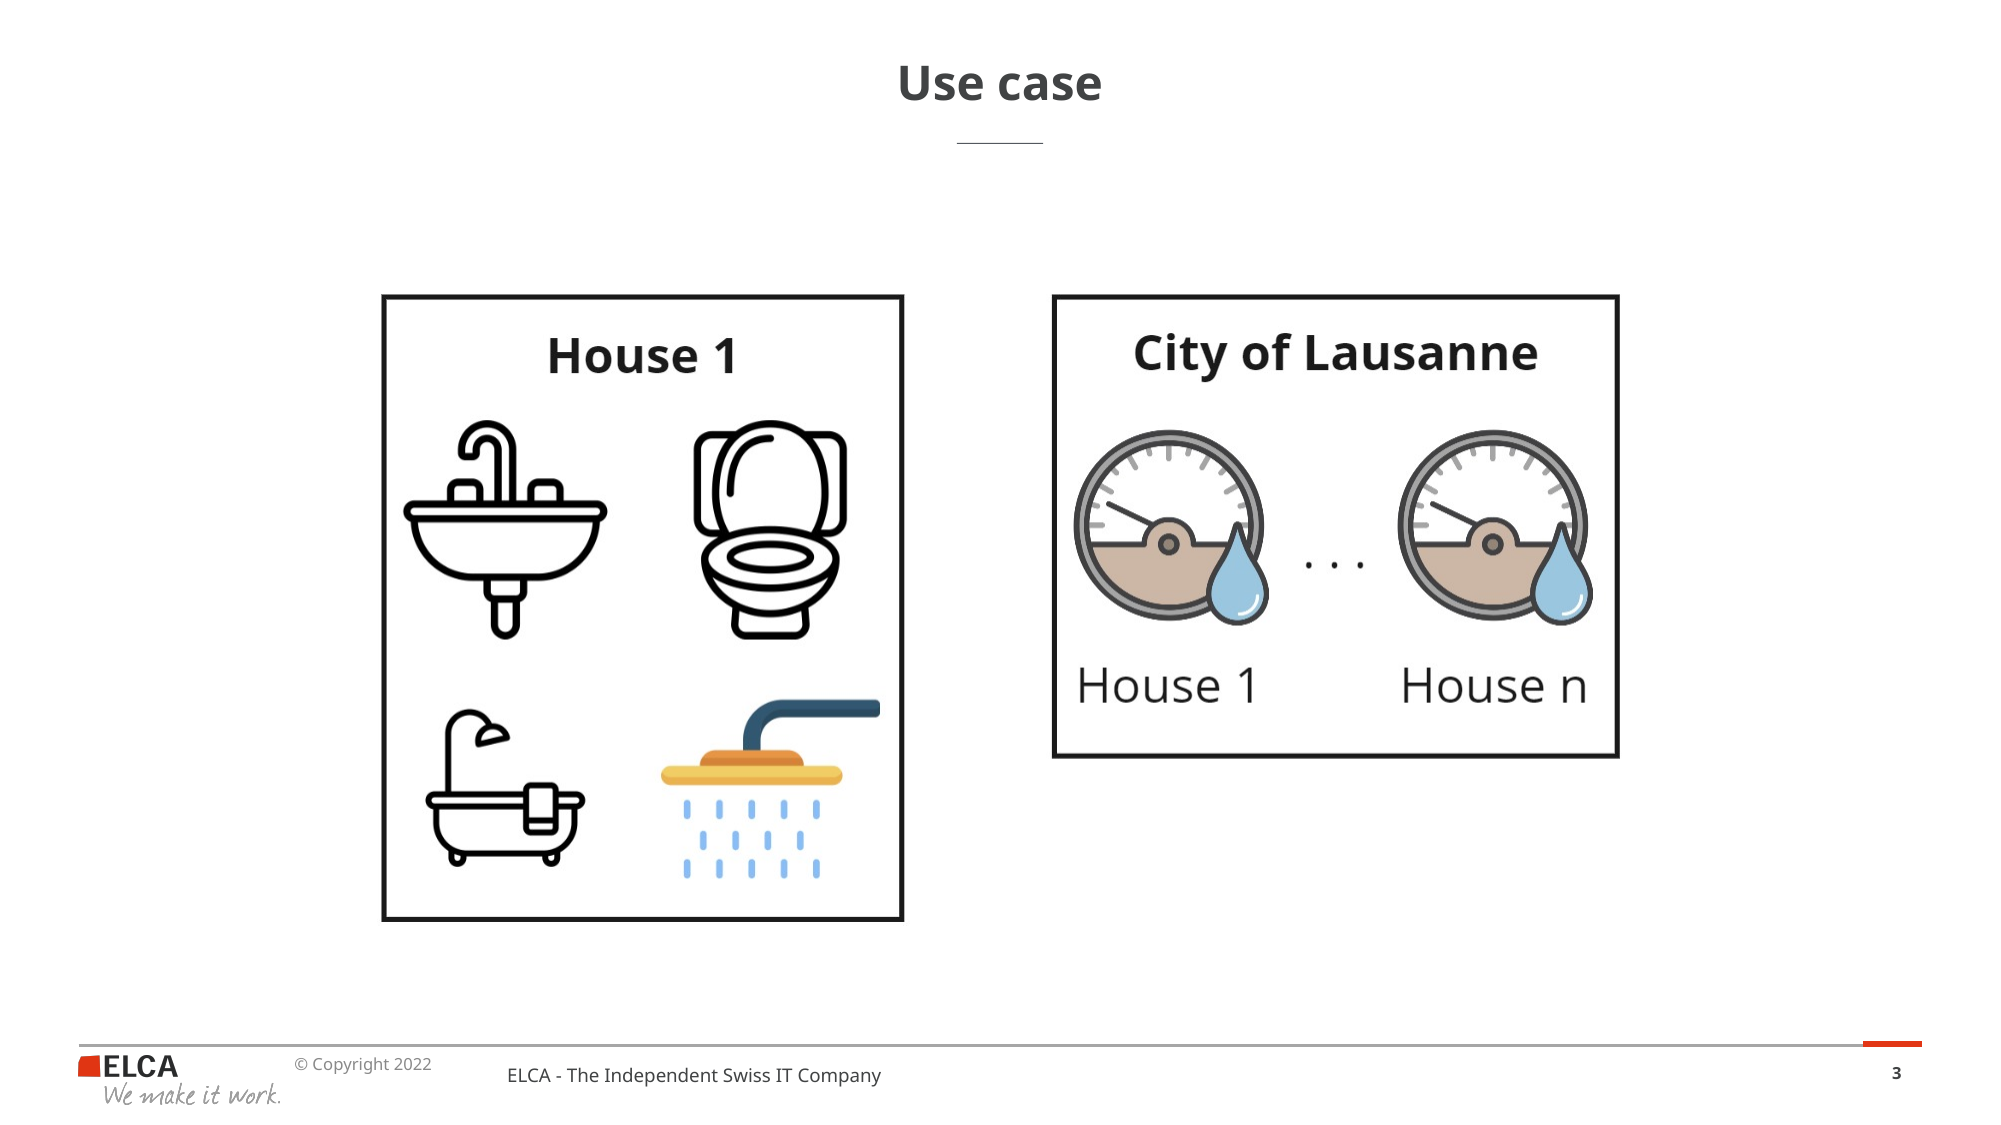

# Use case
ELCA - The Independent Swiss IT Company